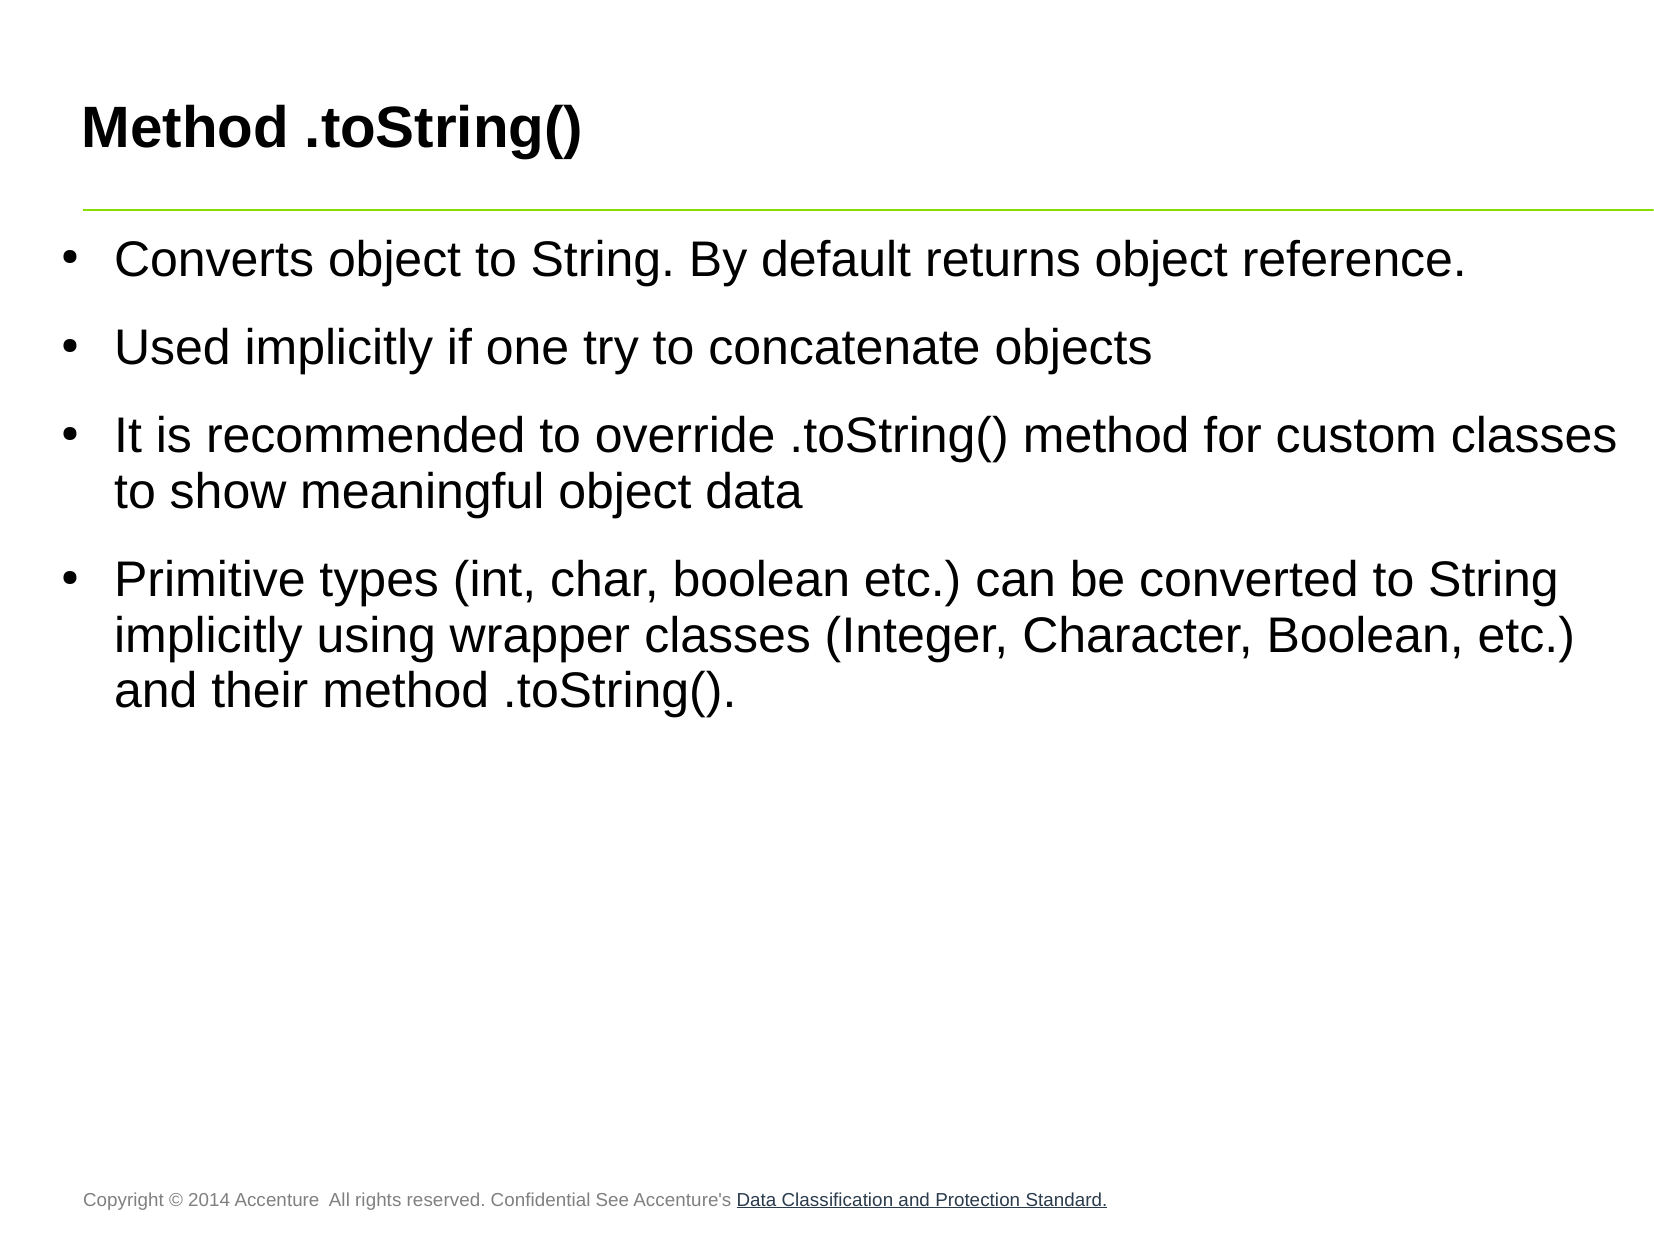

# Method .toString()
Converts object to String. By default returns object reference.
Used implicitly if one try to concatenate objects
It is recommended to override .toString() method for custom classes to show meaningful object data
Primitive types (int, char, boolean etc.) can be converted to String implicitly using wrapper classes (Integer, Character, Boolean, etc.) and their method .toString().